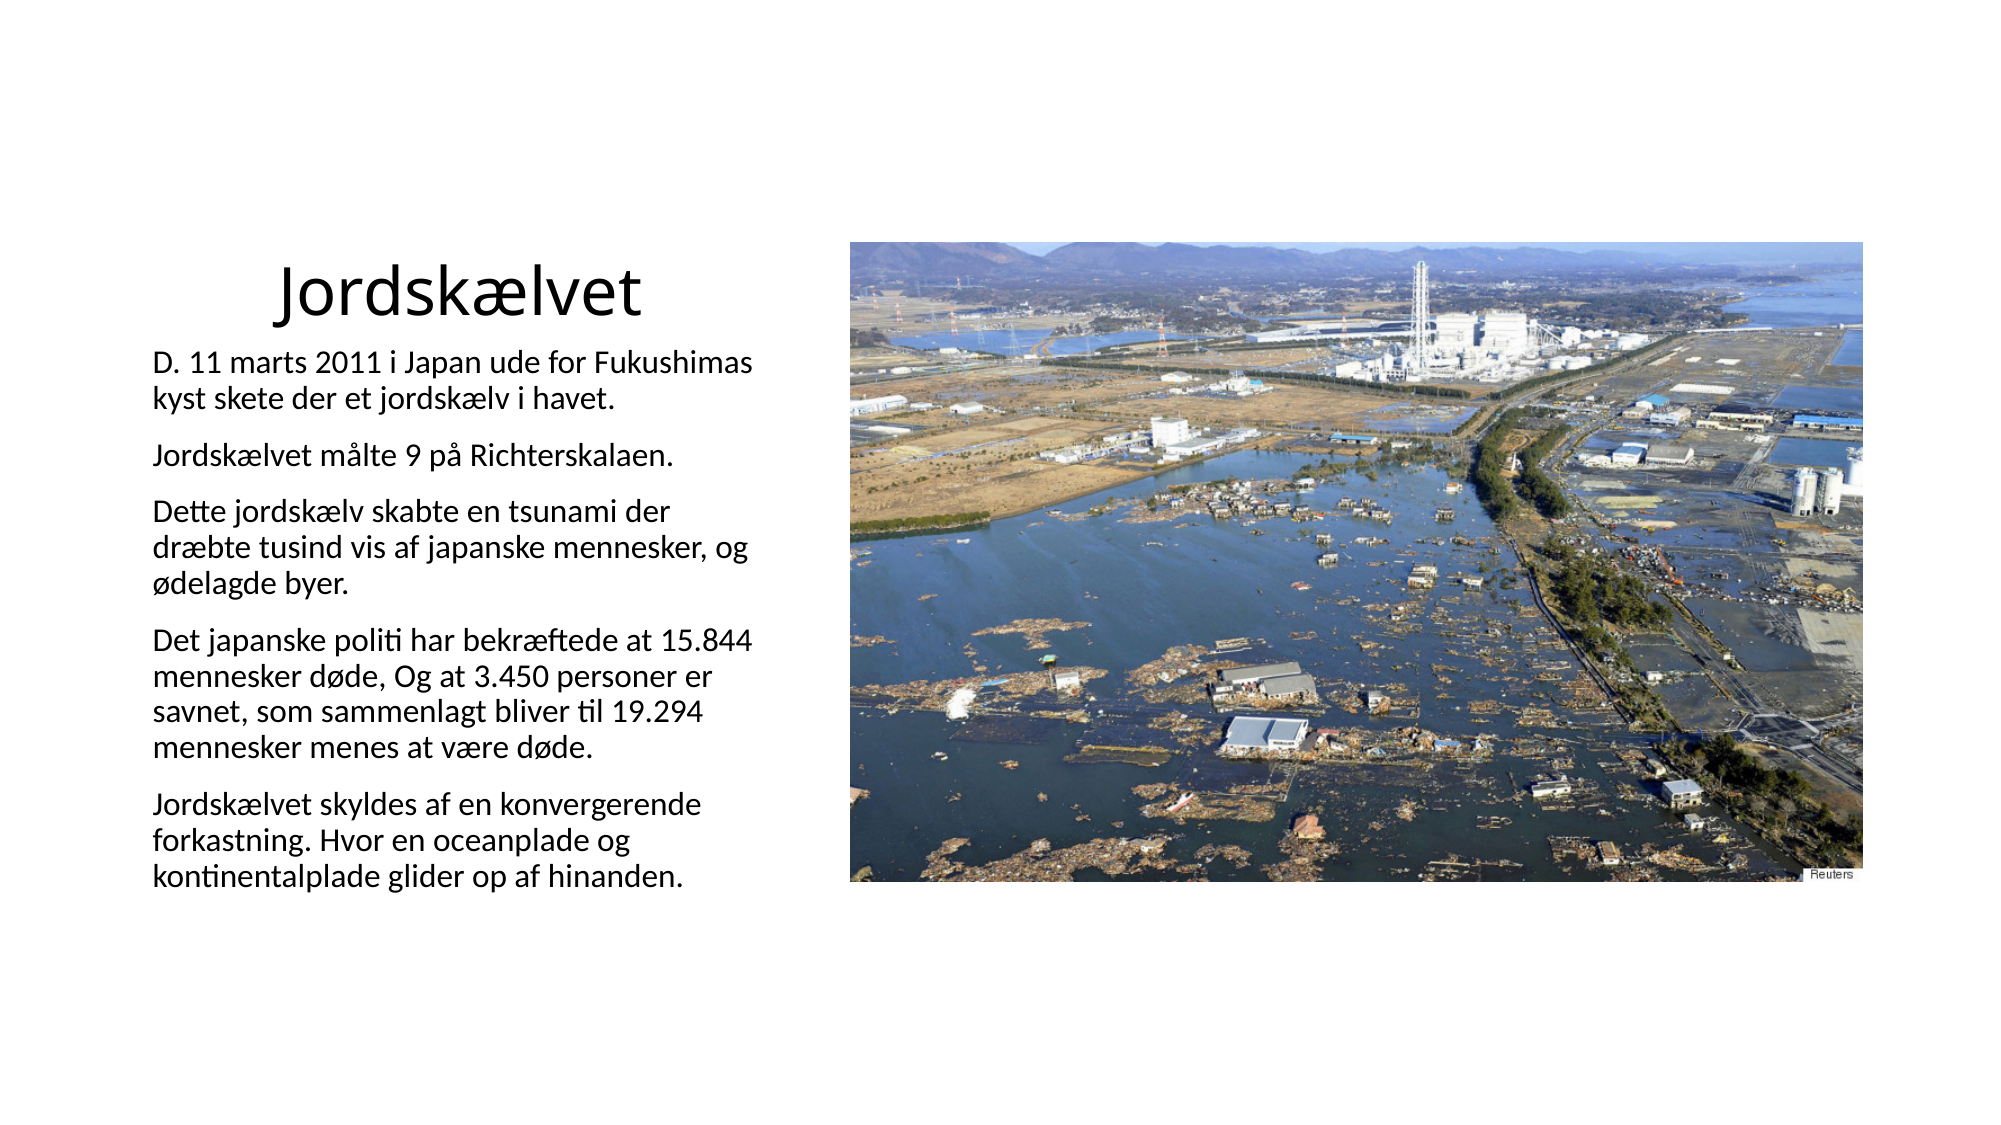

# Jordskælvet
D. 11 marts 2011 i Japan ude for Fukushimas kyst skete der et jordskælv i havet.
Jordskælvet målte 9 på Richterskalaen.
Dette jordskælv skabte en tsunami der dræbte tusind vis af japanske mennesker, og ødelagde byer.
Det japanske politi har bekræftede at 15.844 mennesker døde, Og at 3.450 personer er savnet, som sammenlagt bliver til 19.294 mennesker menes at være døde.
Jordskælvet skyldes af en konvergerende forkastning. Hvor en oceanplade og kontinentalplade glider op af hinanden.